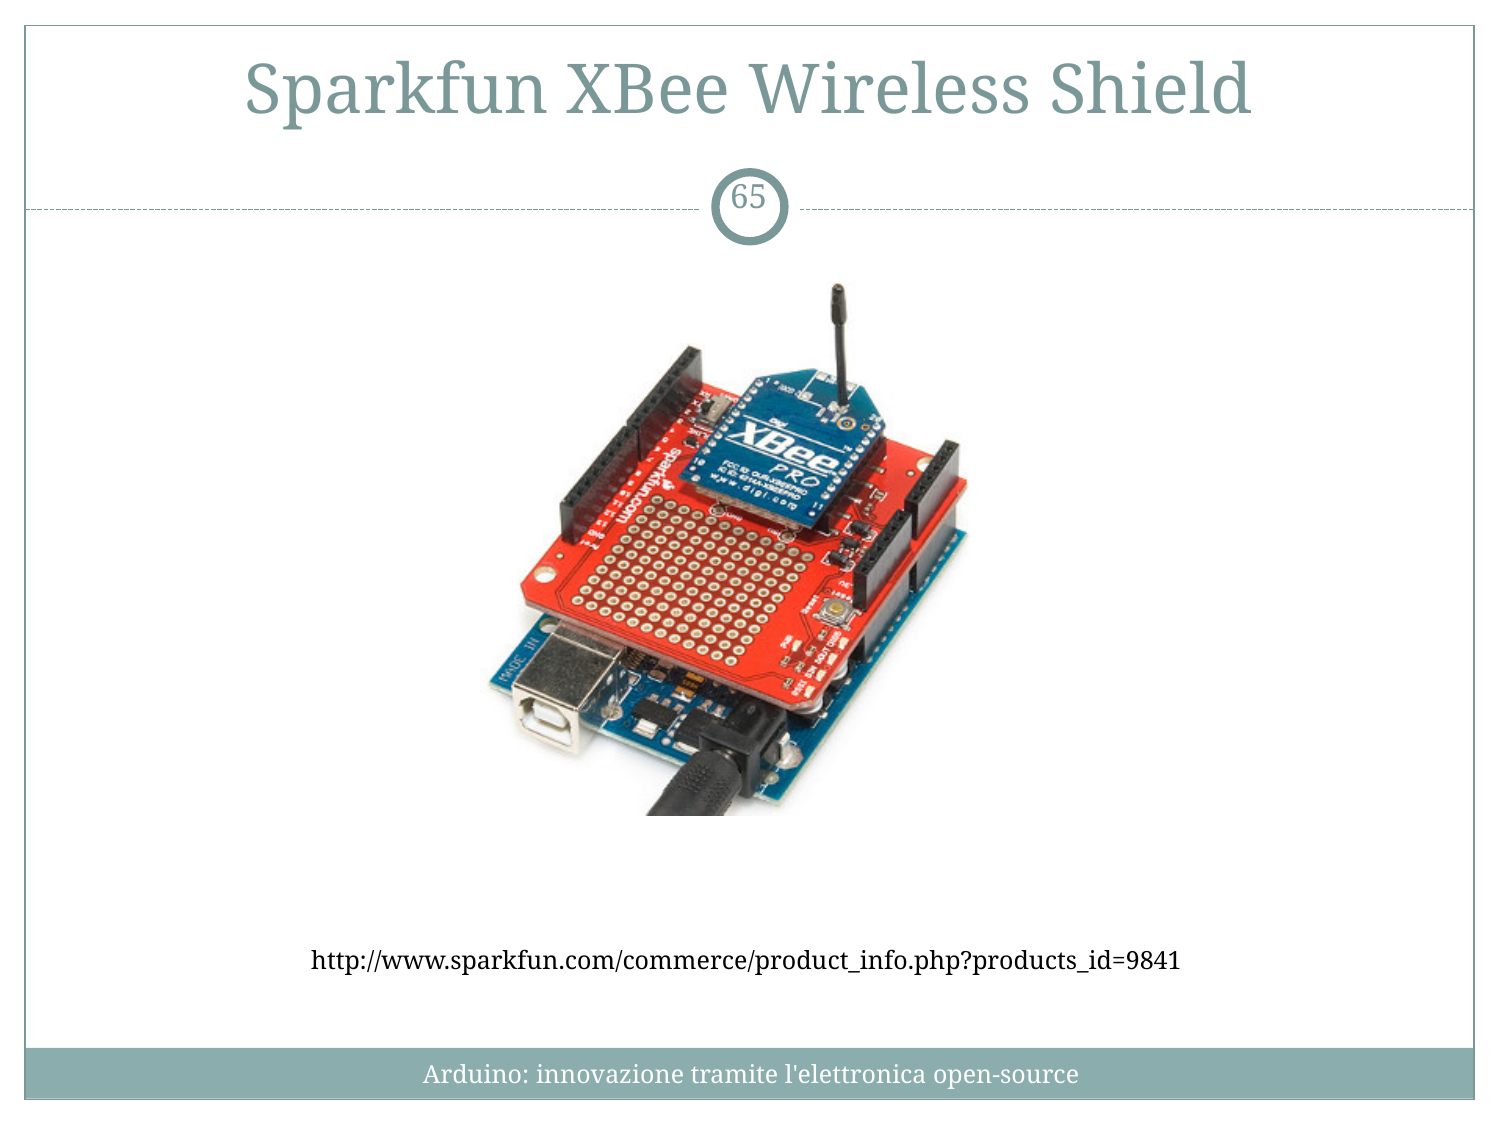

# Sparkfun XBee Wireless Shield
http://www.sparkfun.com/commerce/product_info.php?products_id=9841
Arduino: innovazione tramite l'elettronica open-source